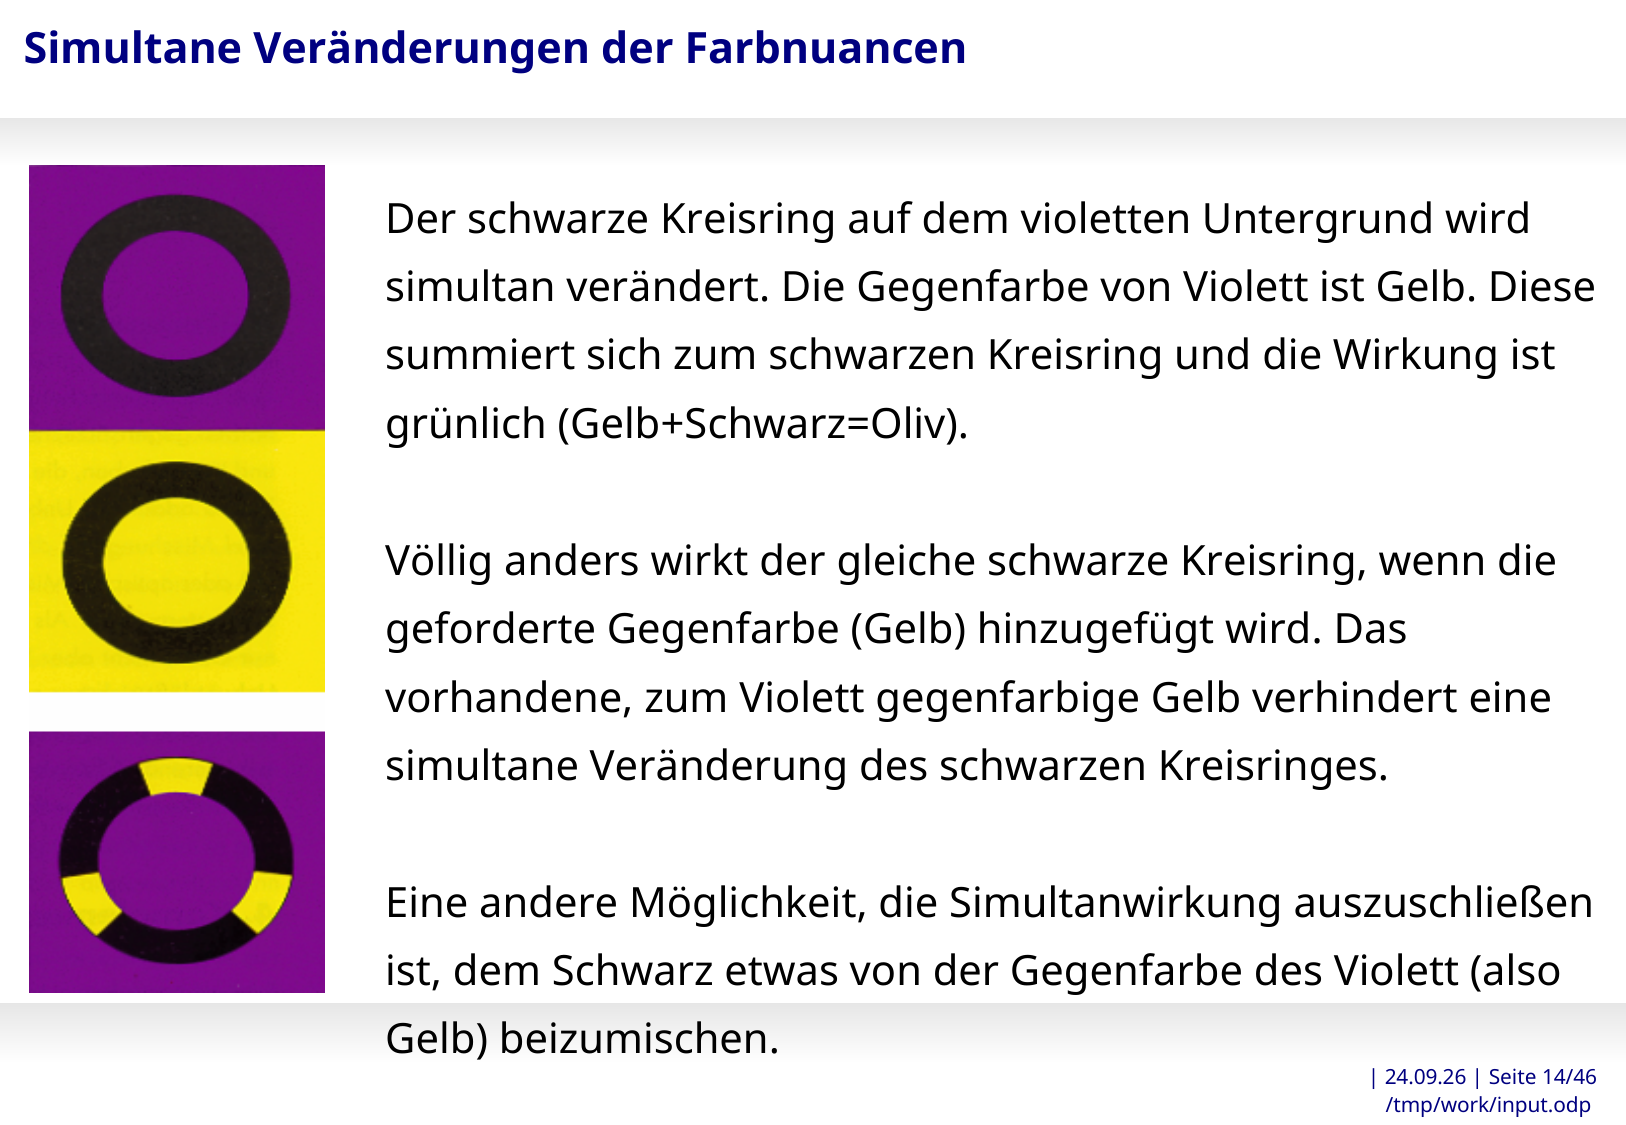

# Simultane Veränderungen der Farbnuancen
Der schwarze Kreisring auf dem violetten Untergrund wird simultan verändert. Die Gegenfarbe von Violett ist Gelb. Diese summiert sich zum schwarzen Kreisring und die Wirkung ist grünlich (Gelb+Schwarz=Oliv).
Völlig anders wirkt der gleiche schwarze Kreisring, wenn die geforderte Gegenfarbe (Gelb) hinzugefügt wird. Das vorhandene, zum Violett gegenfarbige Gelb verhindert eine simultane Veränderung des schwarzen Kreisringes.
Eine andere Möglichkeit, die Simultanwirkung auszuschließen ist, dem Schwarz etwas von der Gegenfarbe des Violett (also Gelb) beizumischen.